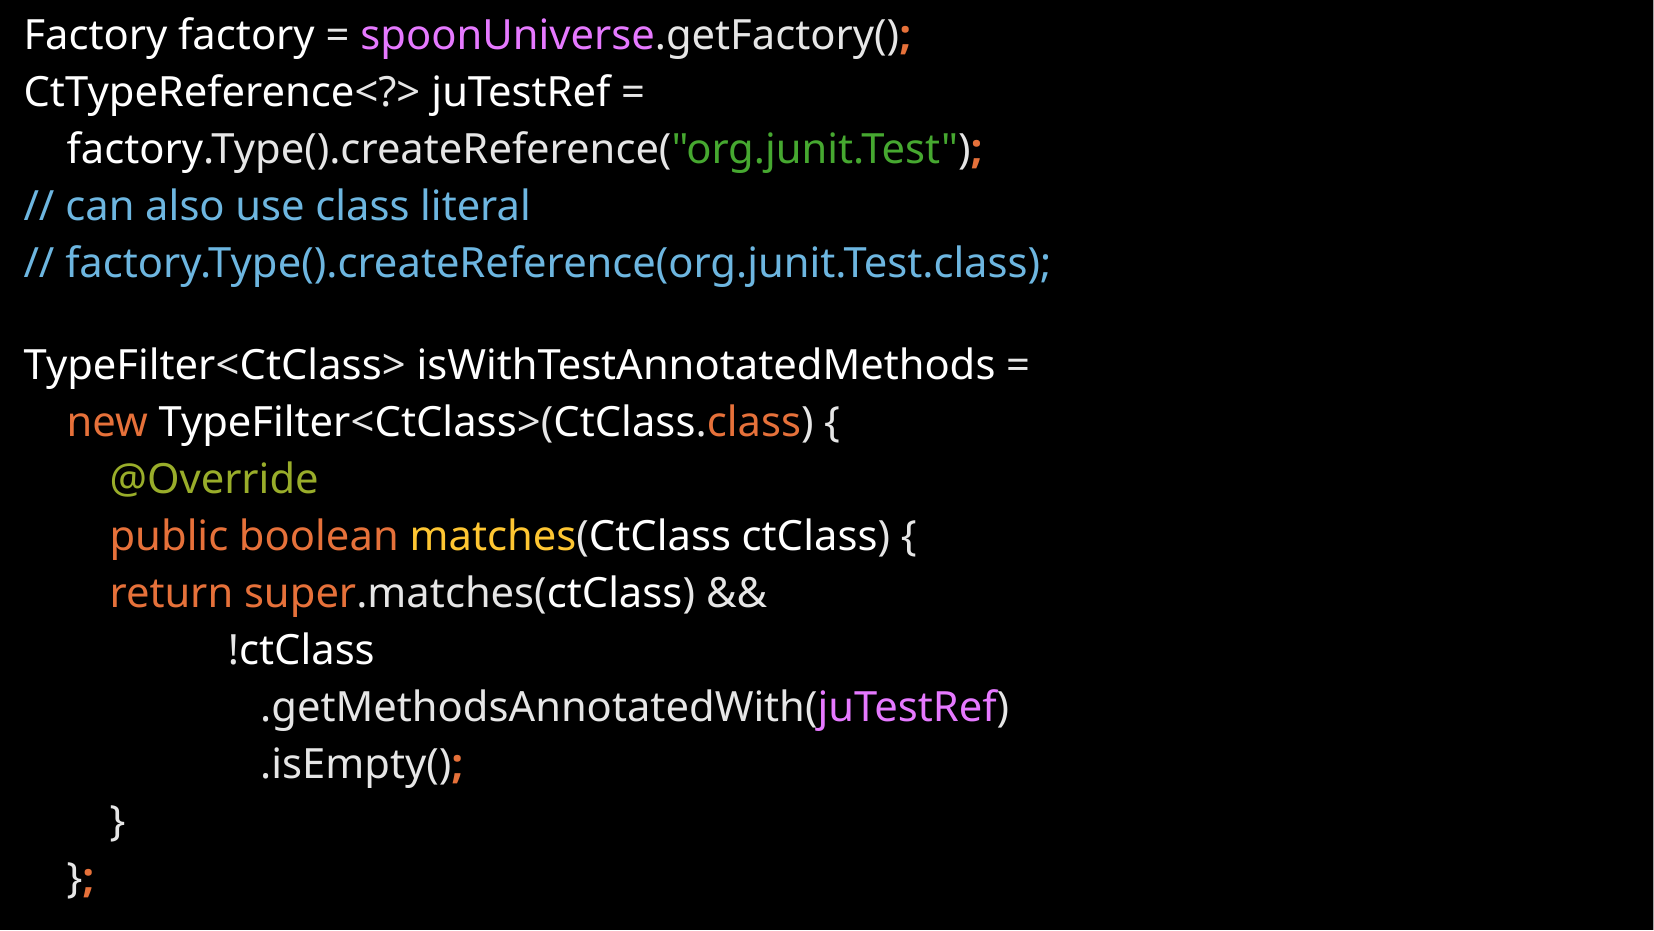

# Factory factory = spoonUniverse.getFactory();
CtTypeReference<?> juTestRef =
 factory.Type().createReference("org.junit.Test");
// can also use class literal
// factory.Type().createReference(org.junit.Test.class);
TypeFilter<CtClass> isWithTestAnnotatedMethods =
 new TypeFilter<CtClass>(CtClass.class) {
 @Override
 public boolean matches(CtClass ctClass) {
 return super.matches(ctClass) &&
 !ctClass
 .getMethodsAnnotatedWith(juTestRef)
 .isEmpty();
 }
 };